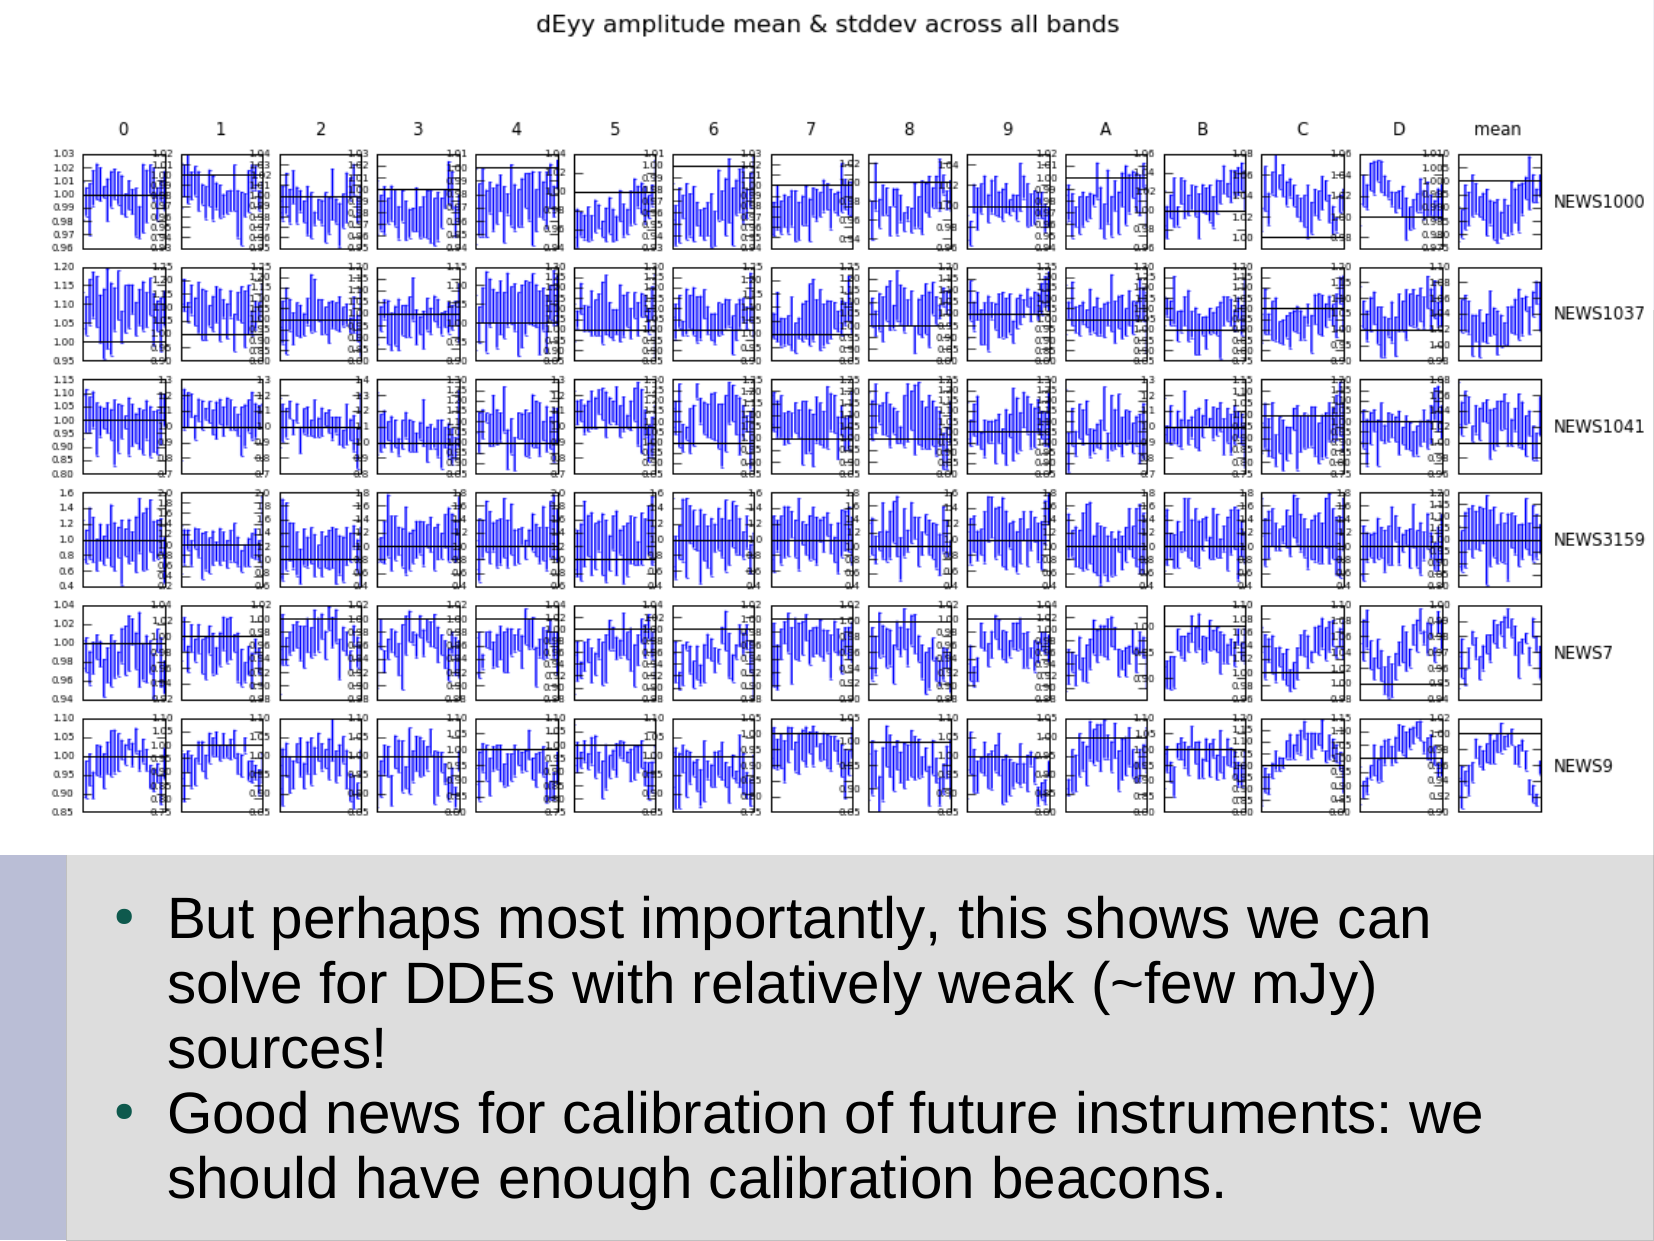

Astrolunch 02/10
23
#
But perhaps most importantly, this shows we can solve for DDEs with relatively weak (~few mJy) sources!
Good news for calibration of future instruments: we should have enough calibration beacons.